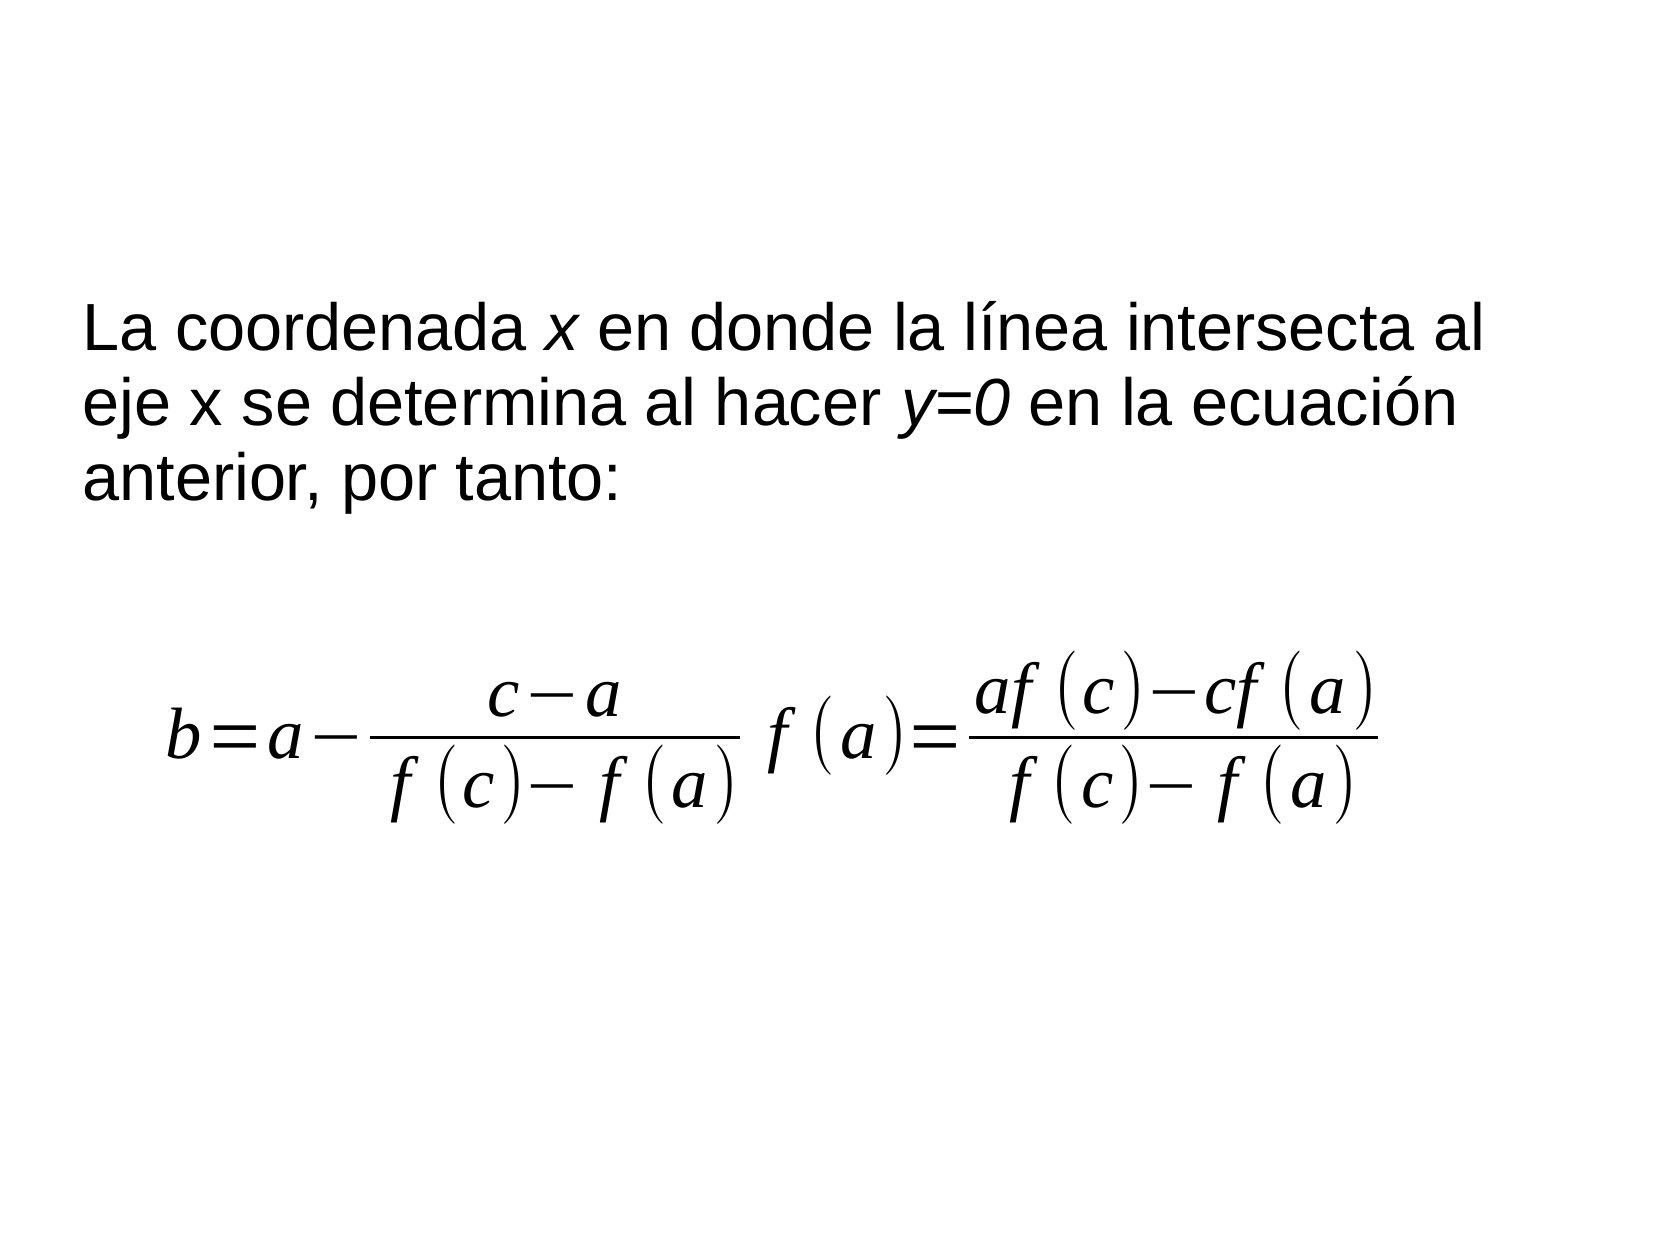

#
La coordenada x en donde la línea intersecta al eje x se determina al hacer y=0 en la ecuación anterior, por tanto: